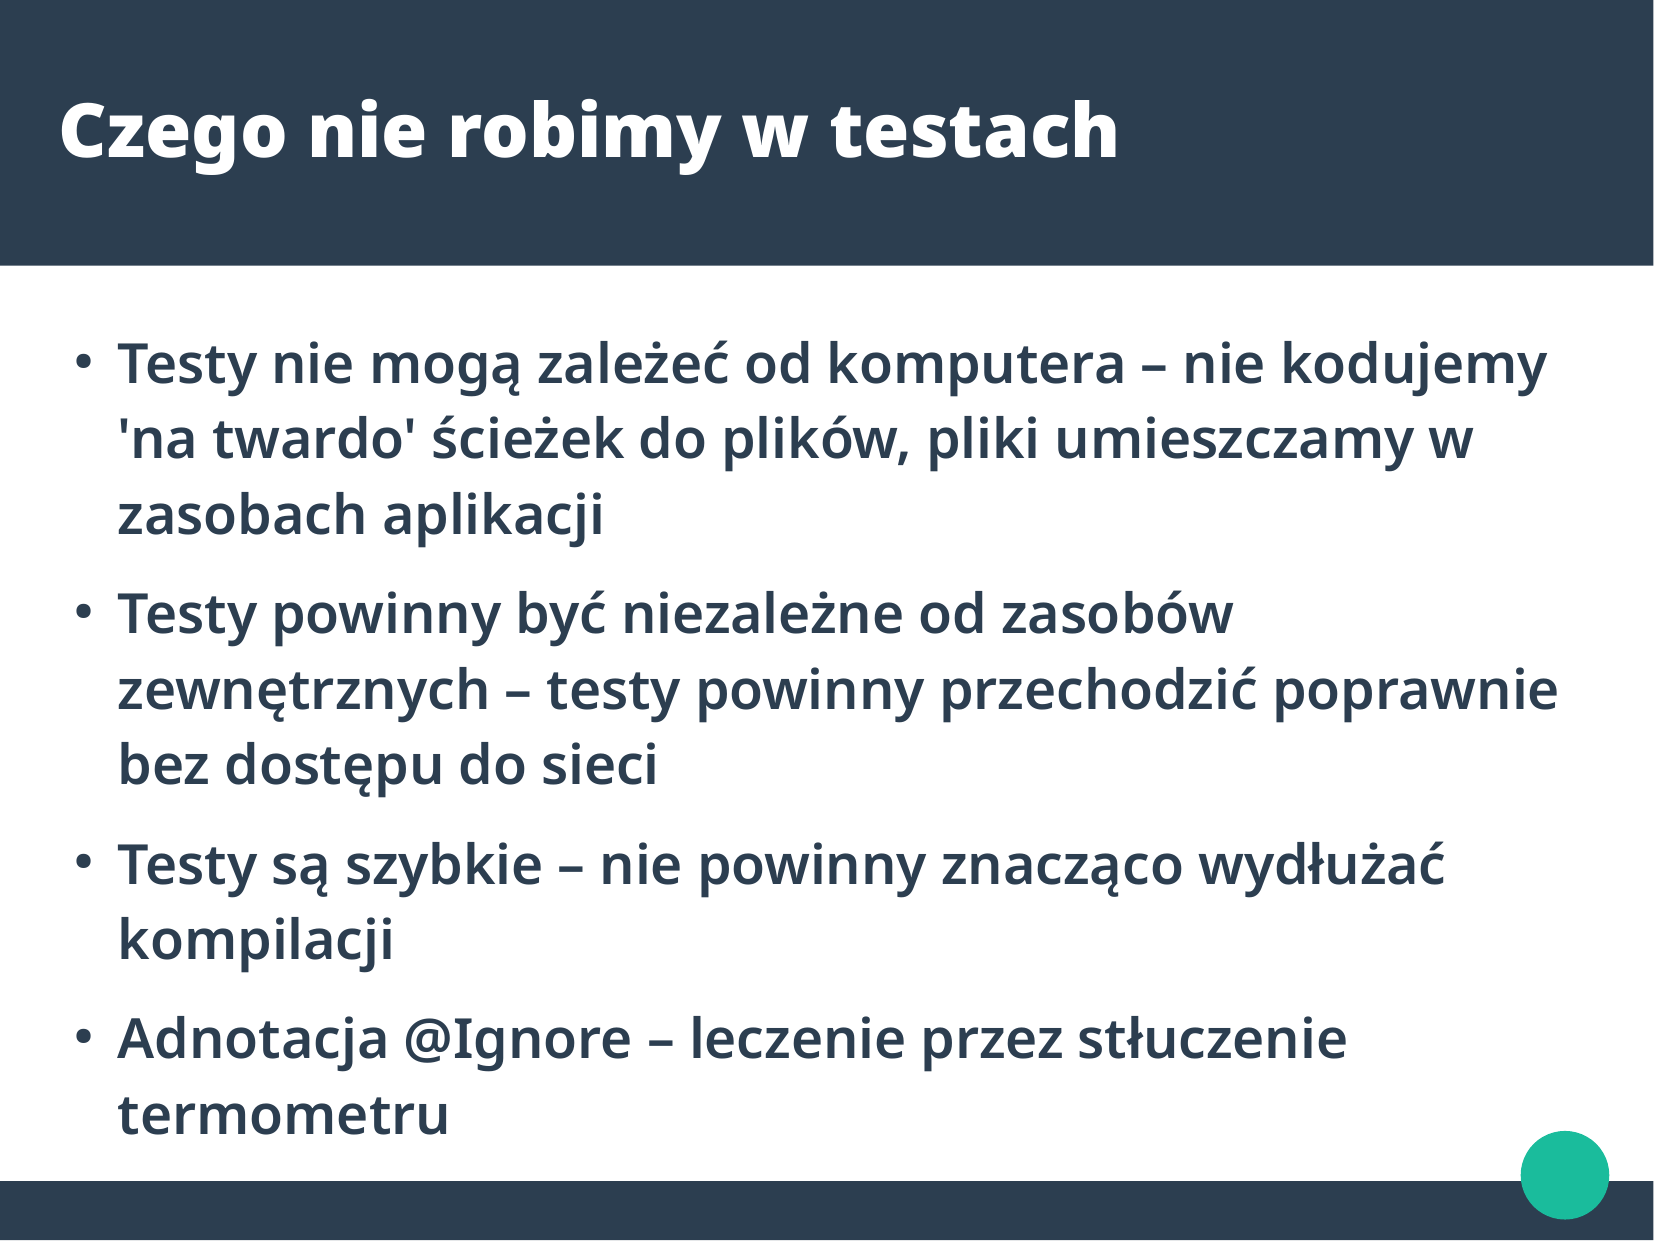

# Czego nie robimy w testach
Testy nie mogą zależeć od komputera – nie kodujemy 'na twardo' ścieżek do plików, pliki umieszczamy w zasobach aplikacji
Testy powinny być niezależne od zasobów zewnętrznych – testy powinny przechodzić poprawnie bez dostępu do sieci
Testy są szybkie – nie powinny znacząco wydłużać kompilacji
Adnotacja @Ignore – leczenie przez stłuczenie termometru